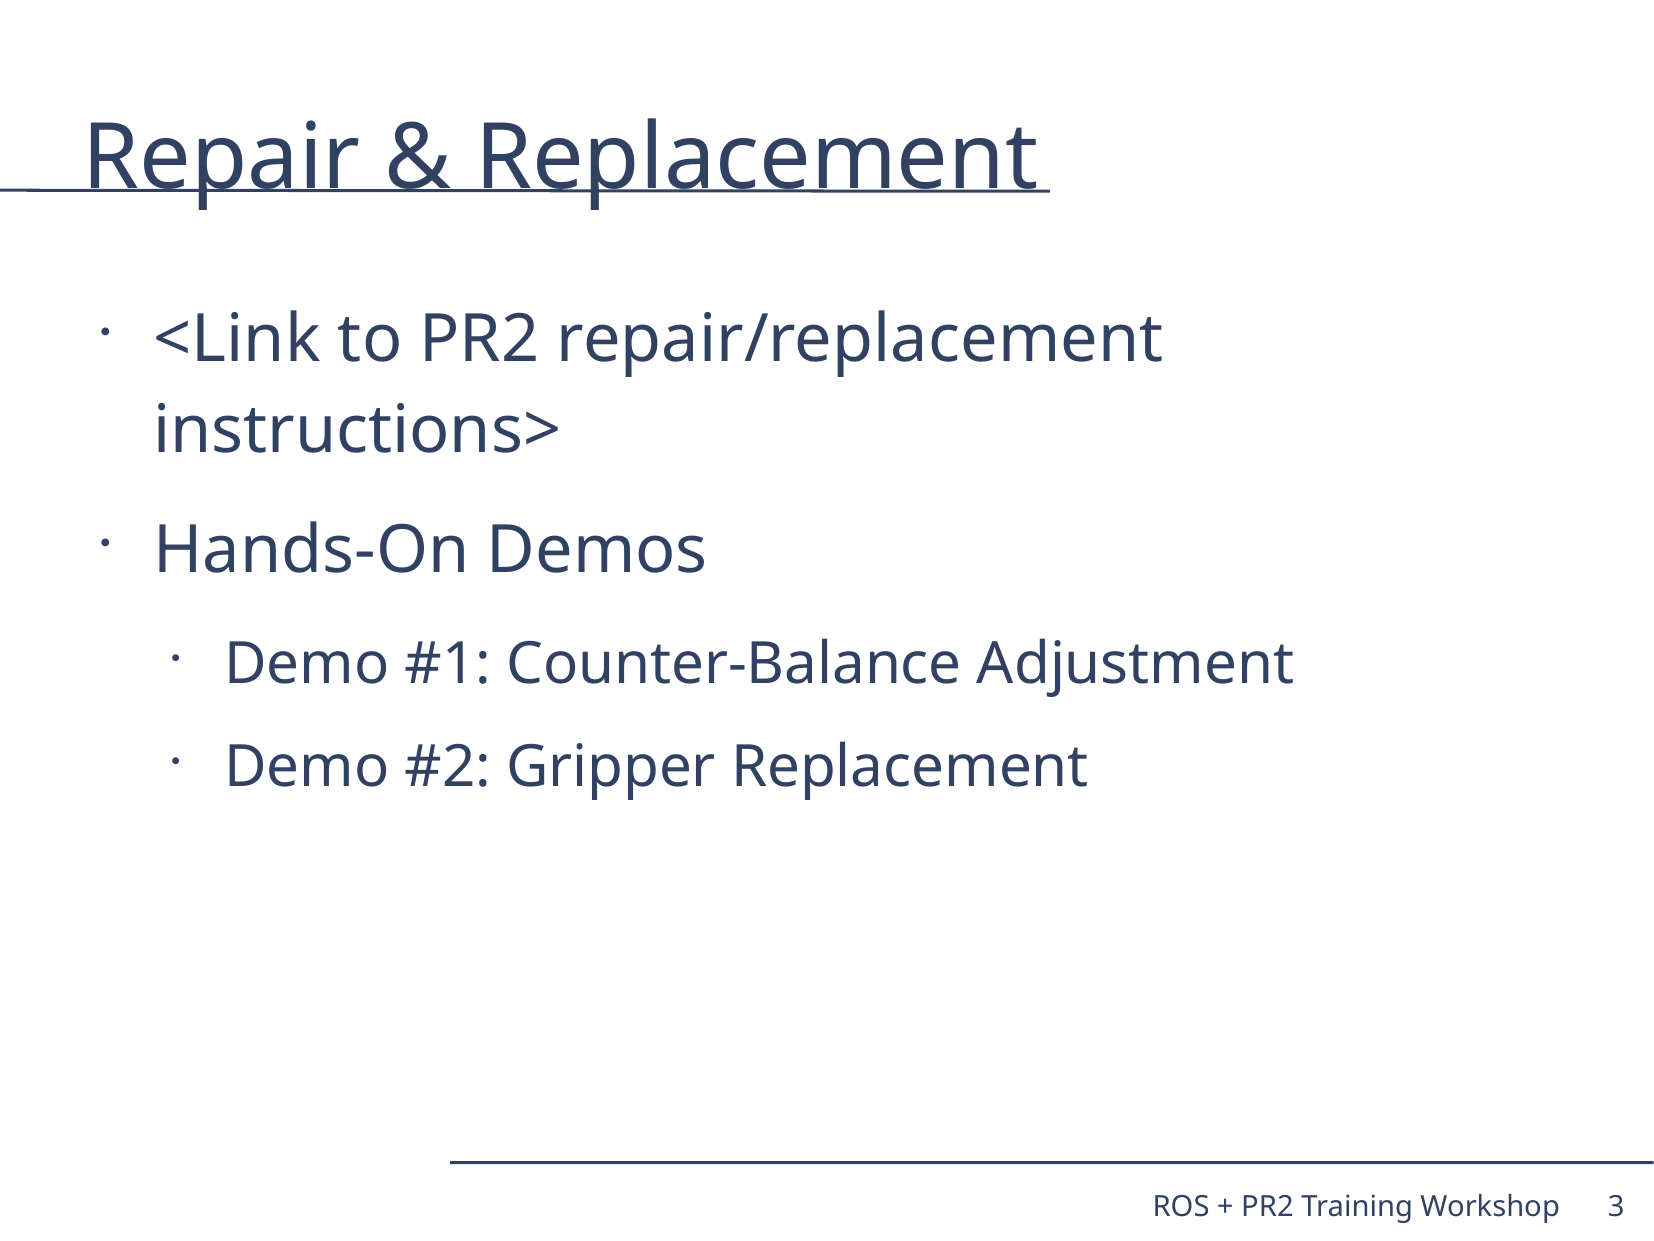

# Repair & Replacement
<Link to PR2 repair/replacement instructions>
Hands-On Demos
Demo #1: Counter-Balance Adjustment
Demo #2: Gripper Replacement